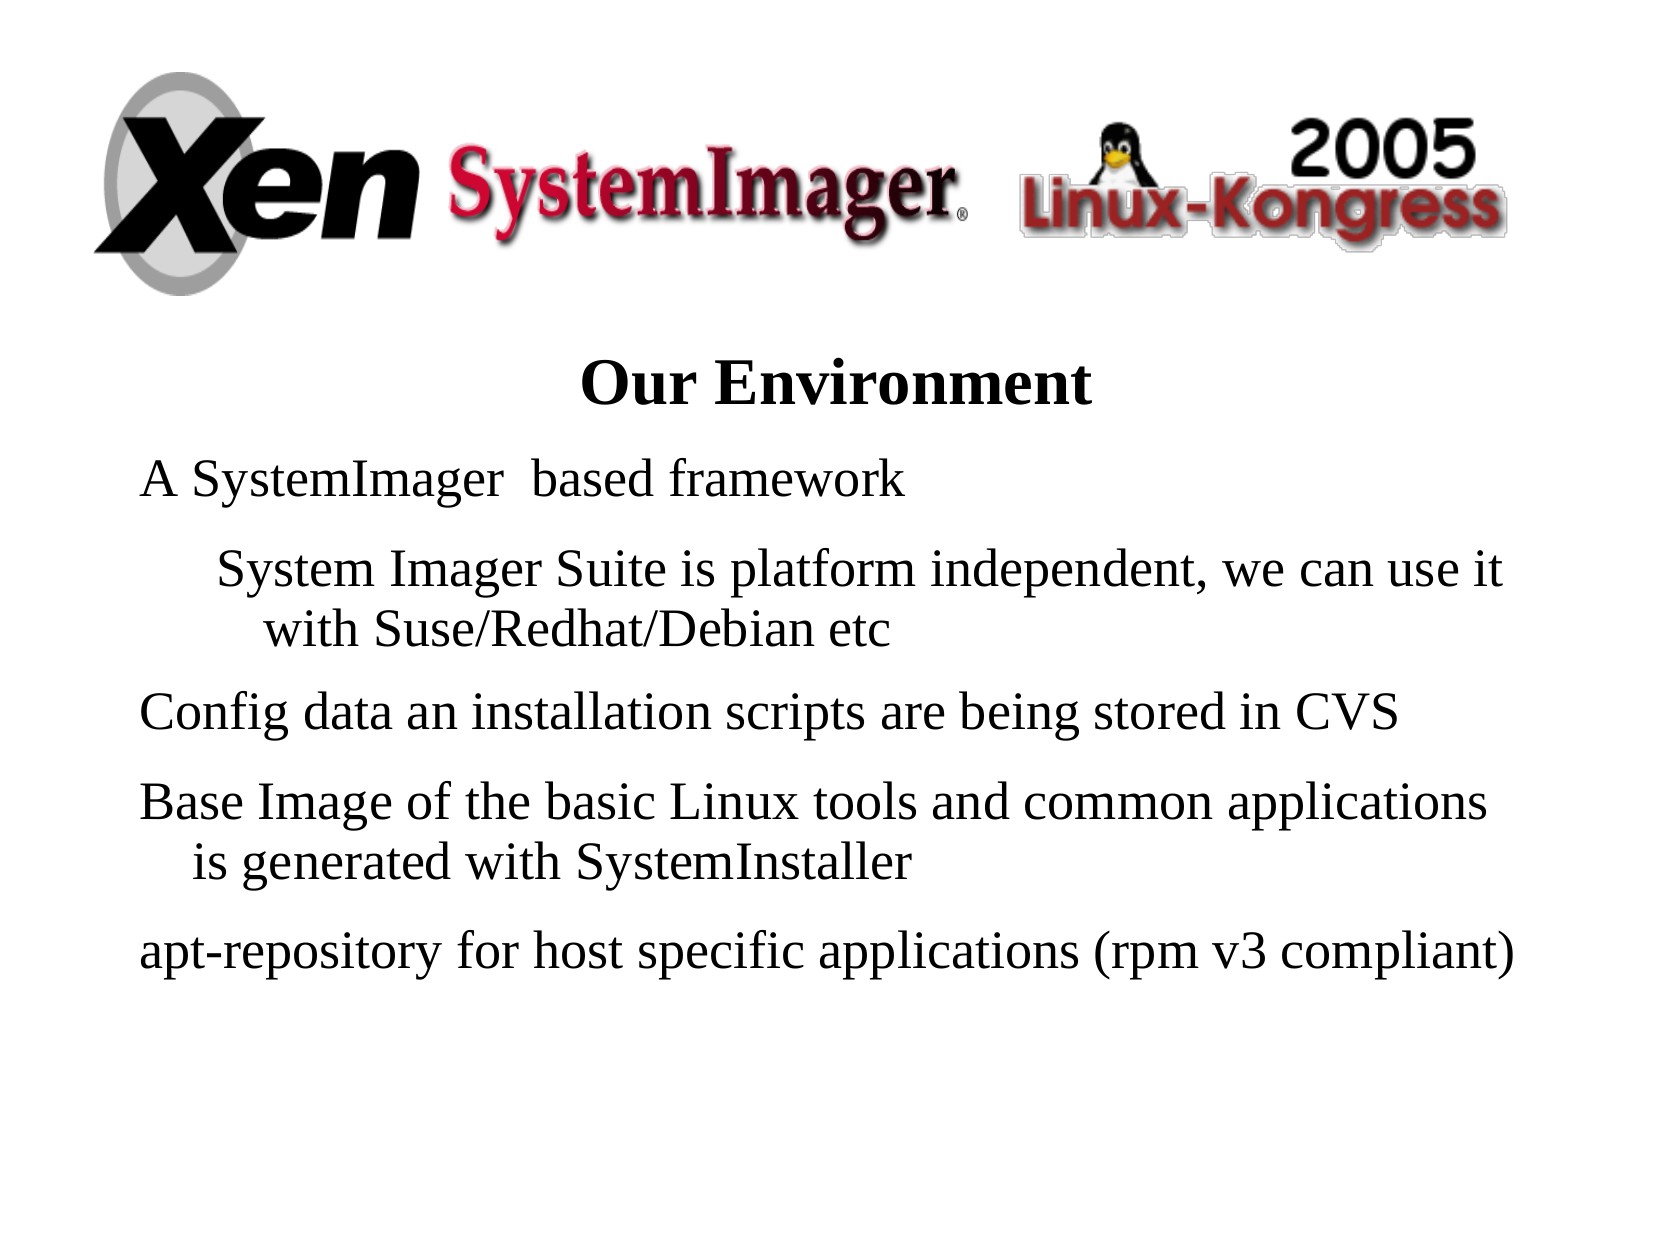

#
Our Environment
A SystemImager based framework
System Imager Suite is platform independent, we can use it with Suse/Redhat/Debian etc
Config data an installation scripts are being stored in CVS
Base Image of the basic Linux tools and common applications is generated with SystemInstaller
apt-repository for host specific applications (rpm v3 compliant)